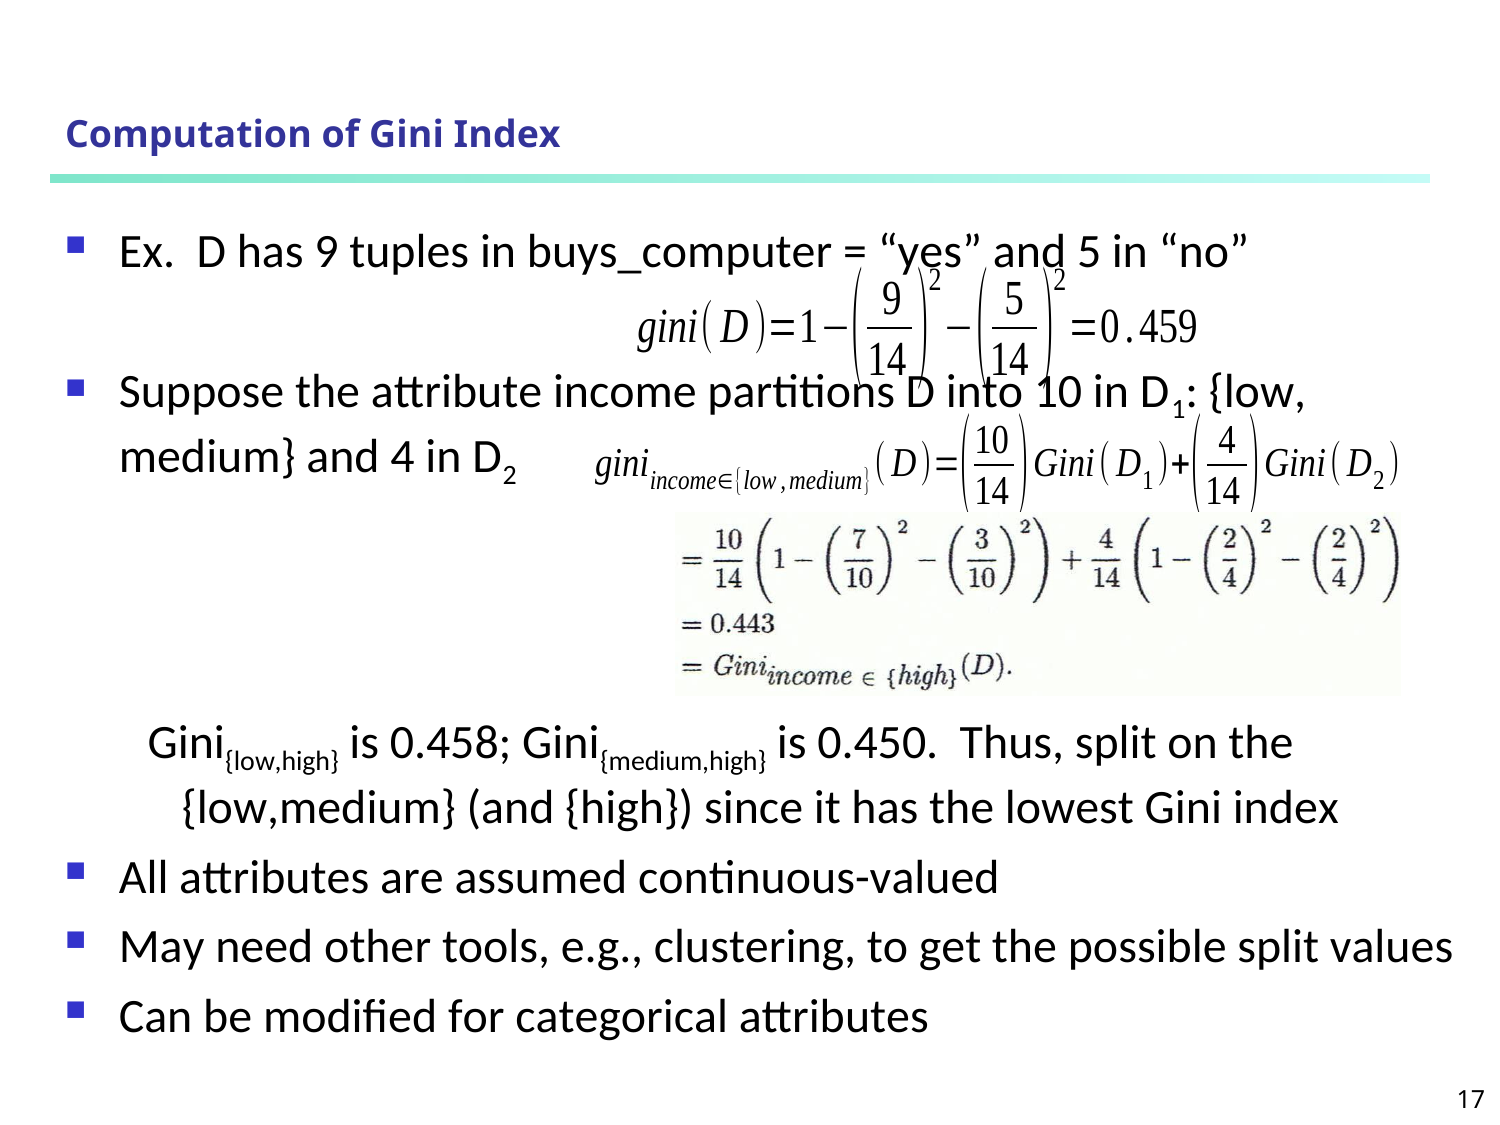

# Computation of Gini Index
Ex. D has 9 tuples in buys_computer = “yes” and 5 in “no”
Suppose the attribute income partitions D into 10 in D1: {low, medium} and 4 in D2
 Gini{low,high} is 0.458; Gini{medium,high} is 0.450. Thus, split on the {low,medium} (and {high}) since it has the lowest Gini index
All attributes are assumed continuous-valued
May need other tools, e.g., clustering, to get the possible split values
Can be modified for categorical attributes